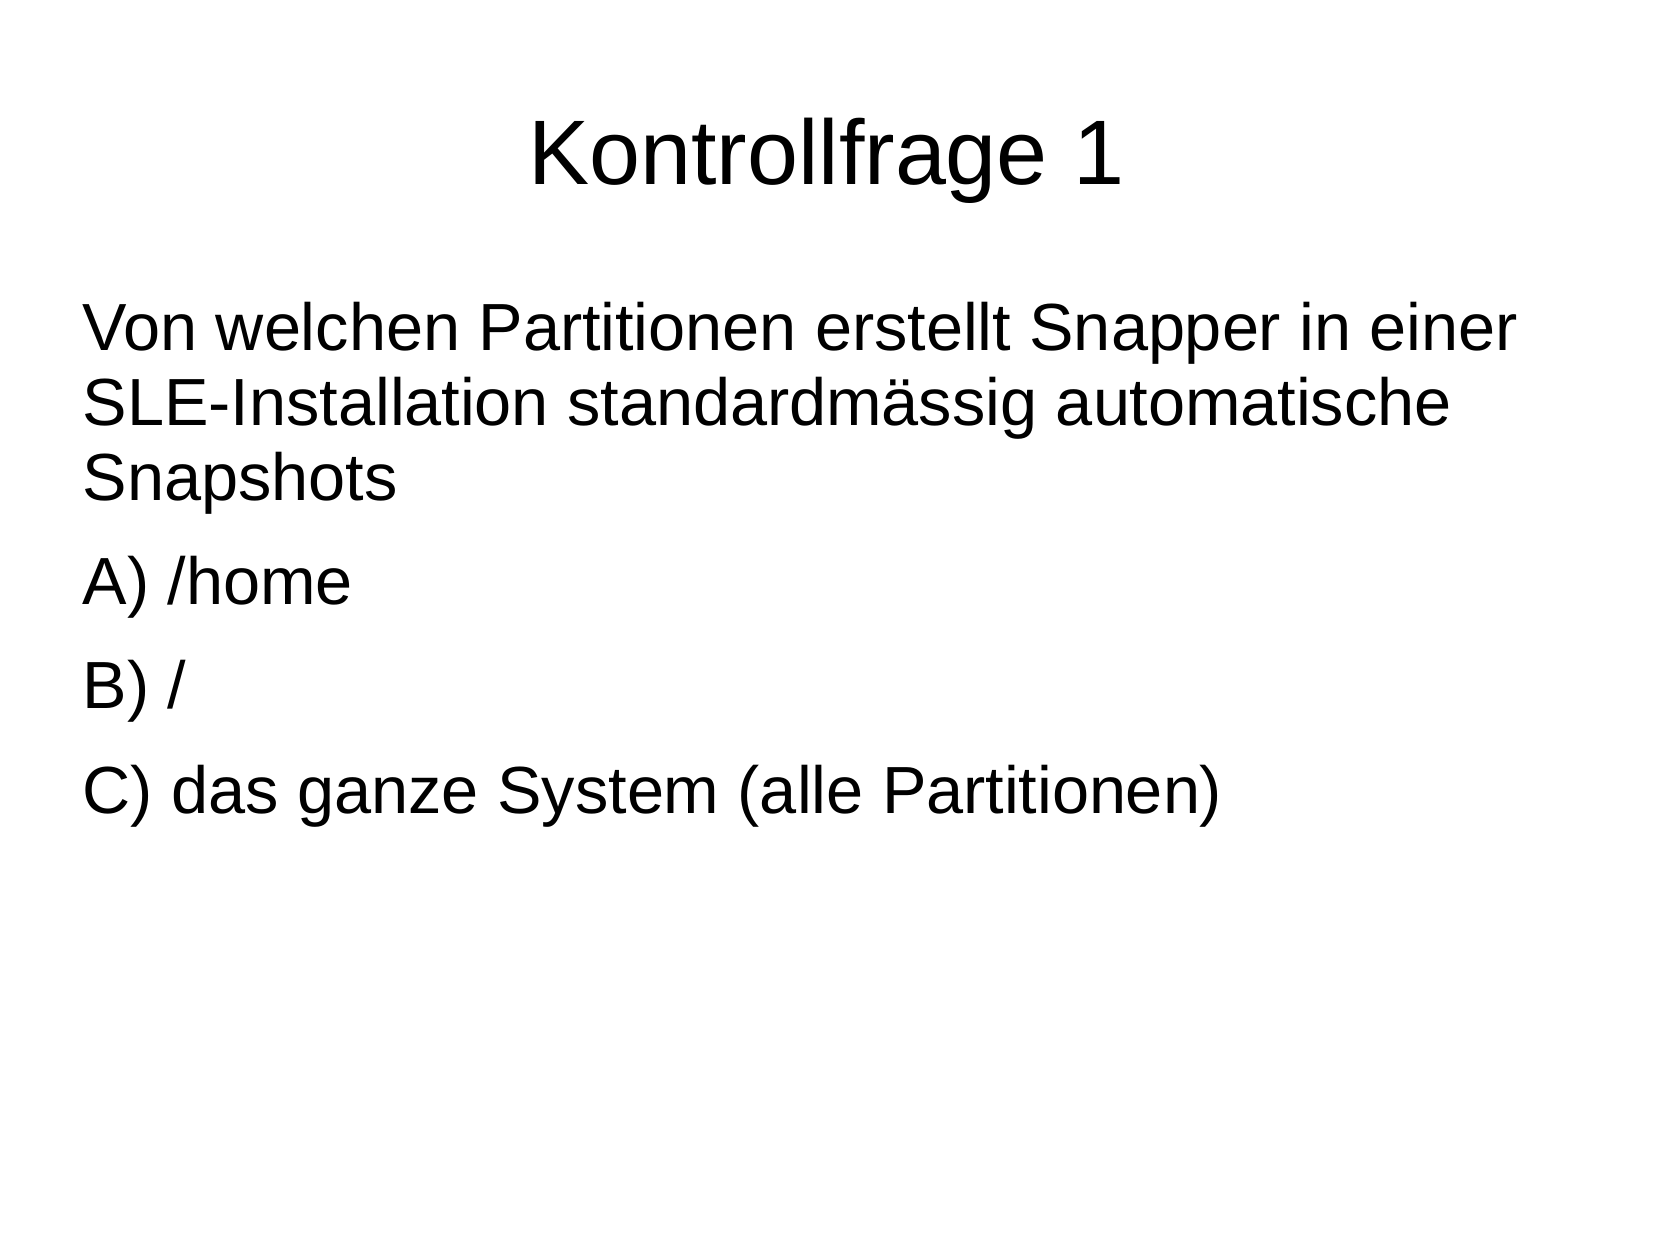

# Kontrollfrage 1
Von welchen Partitionen erstellt Snapper in einer SLE-Installation standardmässig automatische Snapshots
A) /home
B) /
C) das ganze System (alle Partitionen)